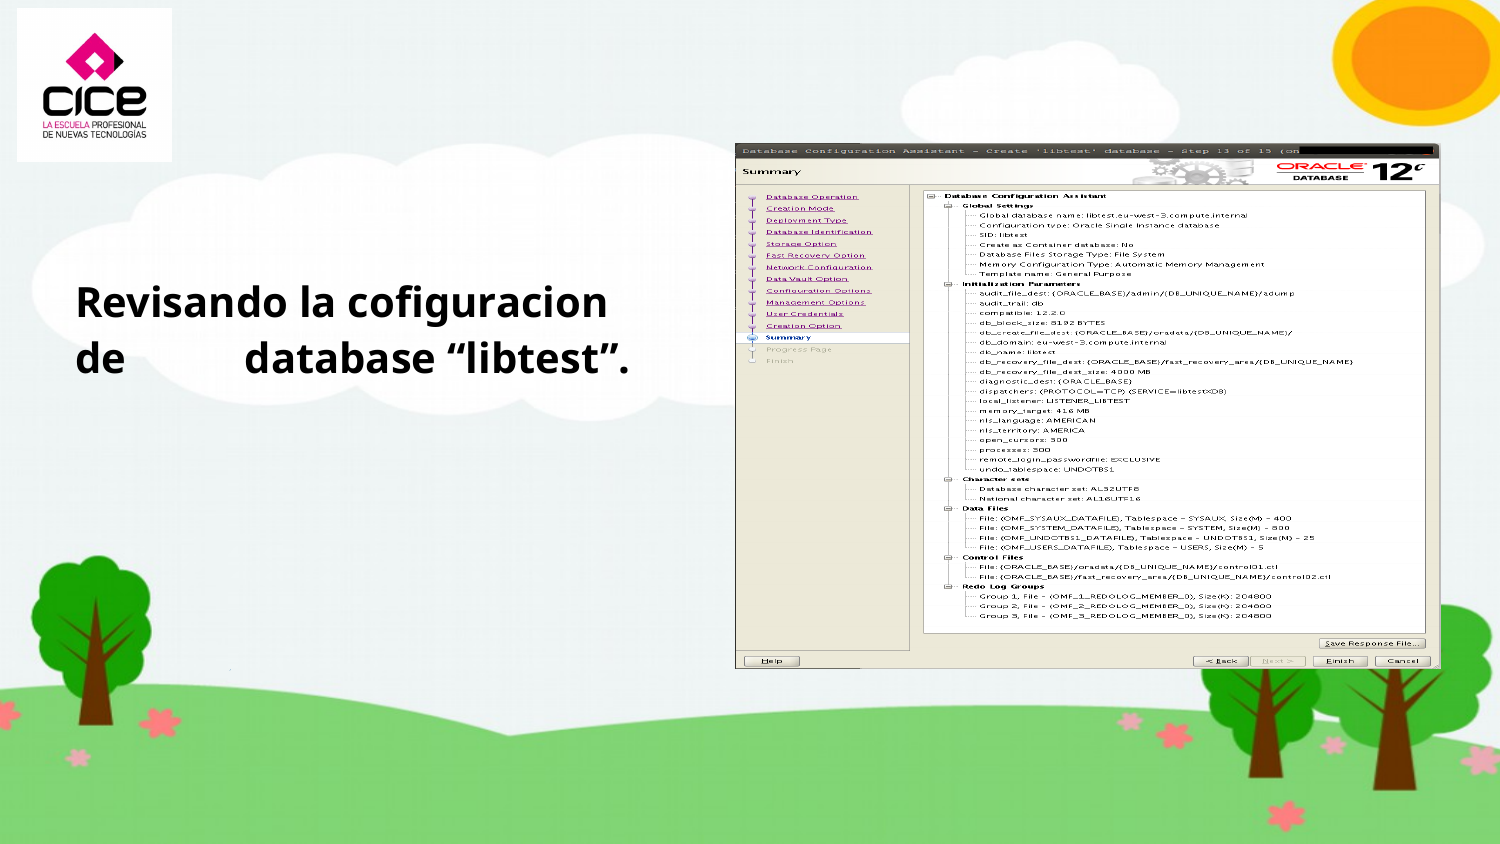

# Revisando la cofiguracion de database “libtest”.